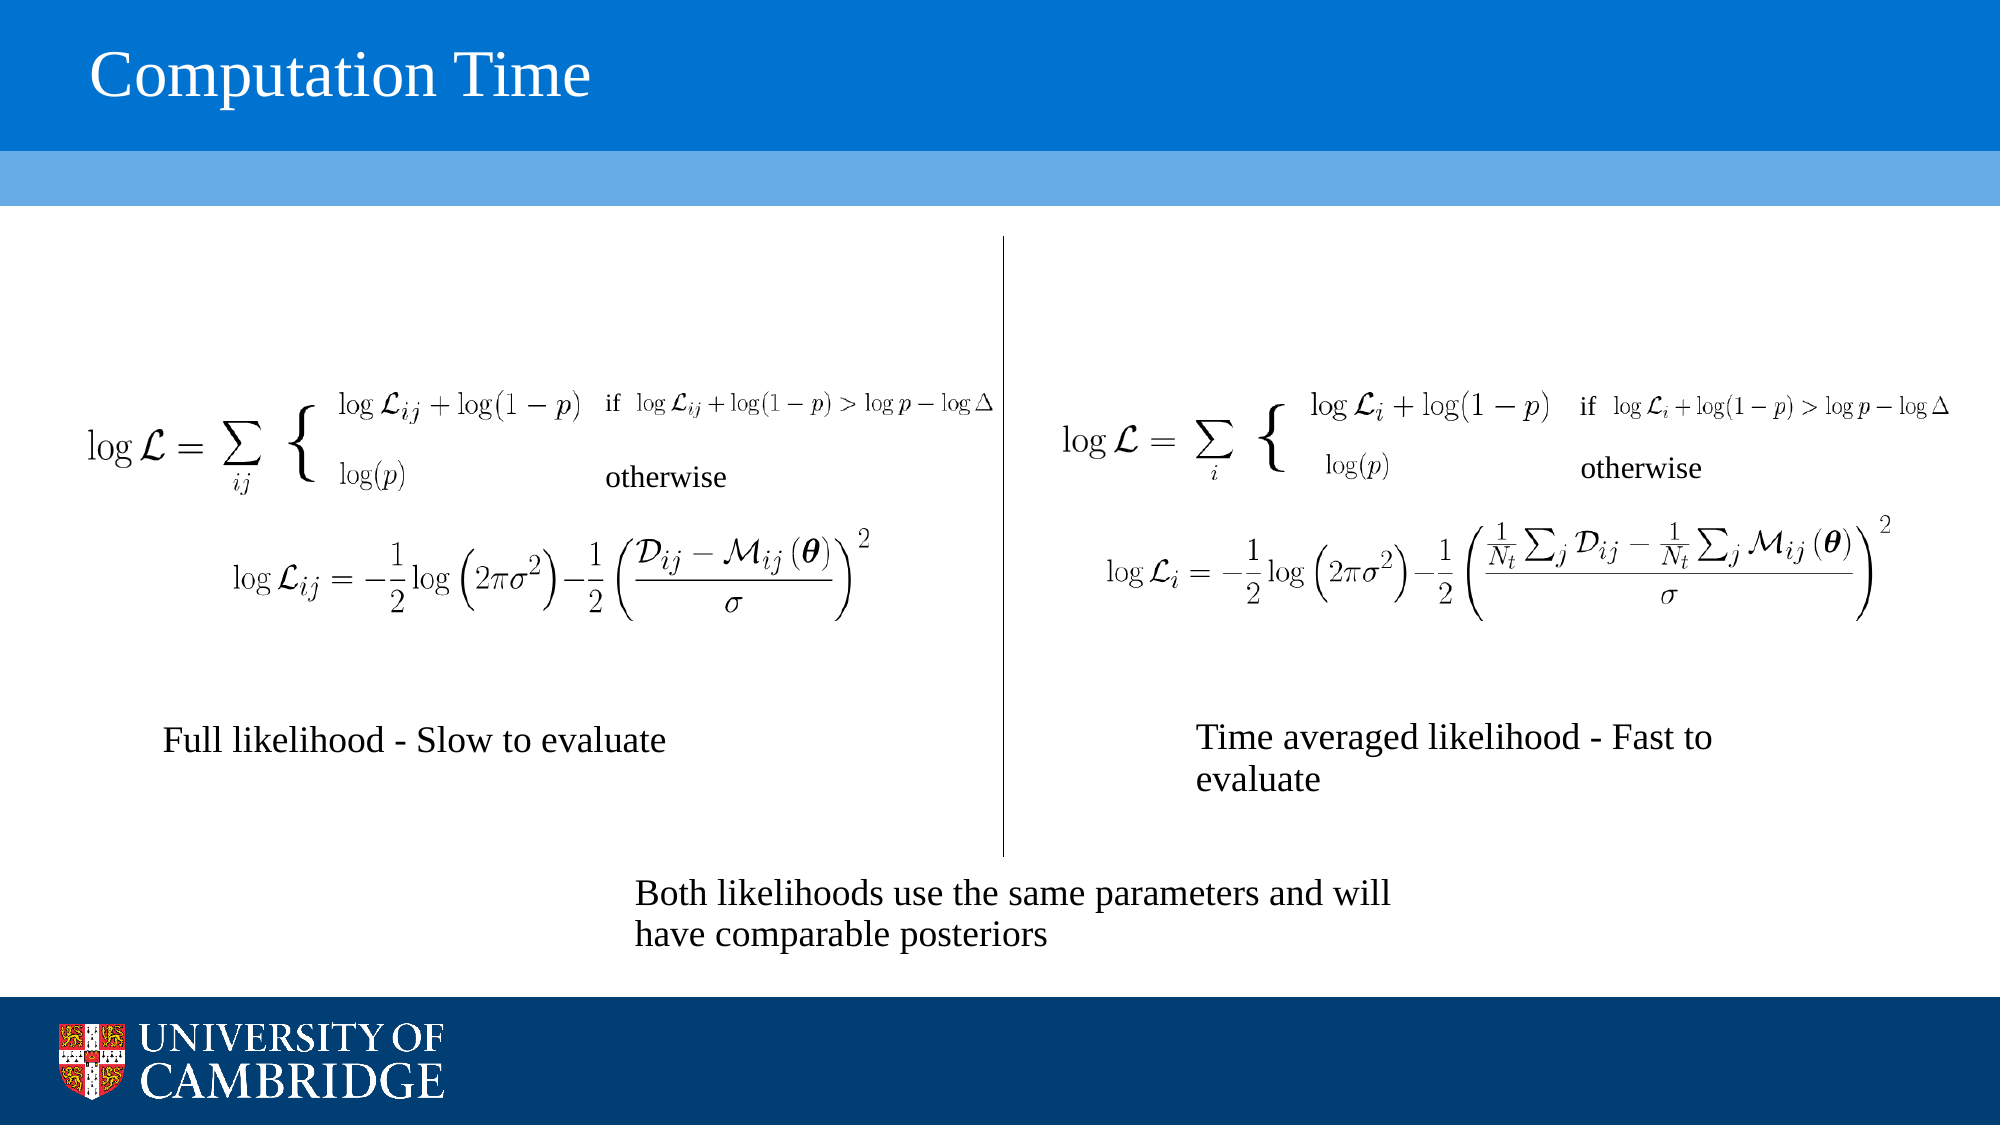

# Computation Time
if
if
otherwise
otherwise
Time averaged likelihood - Fast to evaluate
Full likelihood - Slow to evaluate
Both likelihoods use the same parameters and will have comparable posteriors